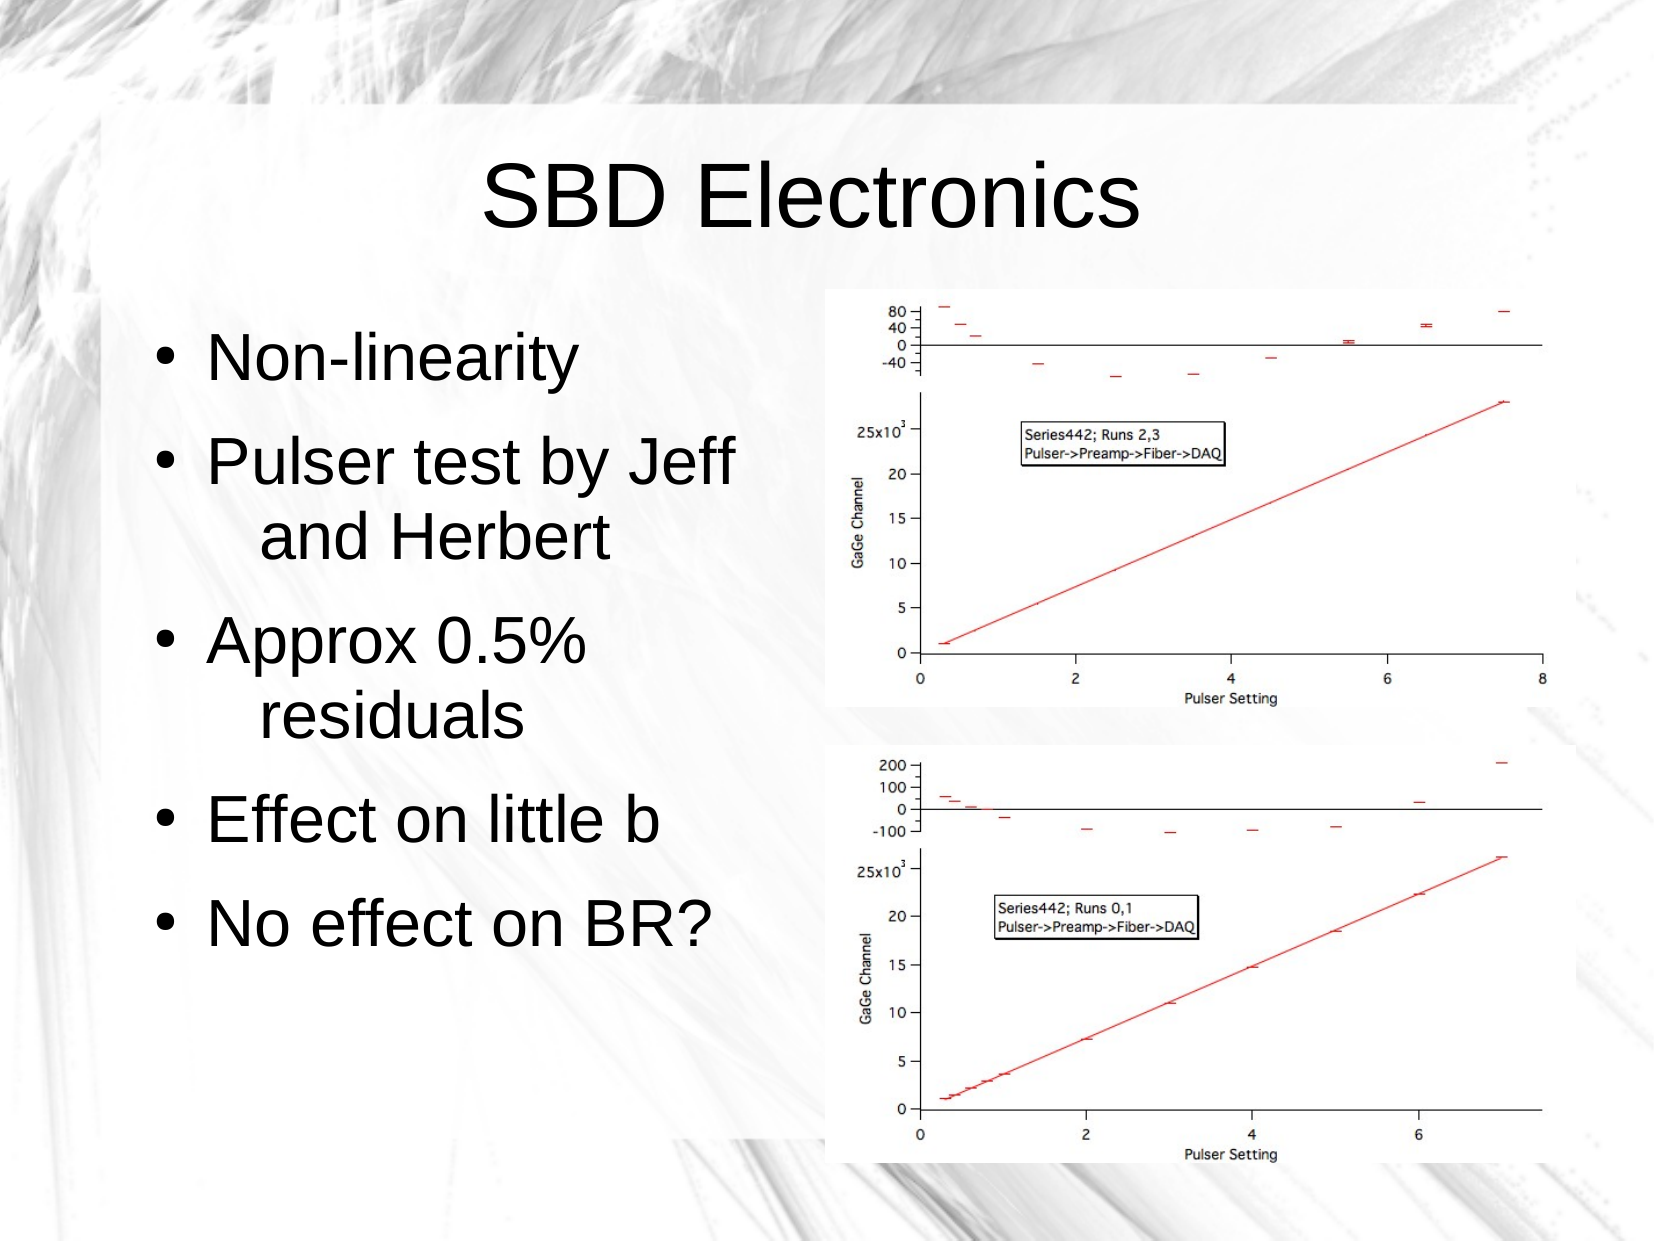

# SBD Electronics
Non-linearity
Pulser test by Jeff and Herbert
Approx 0.5% residuals
Effect on little b
No effect on BR?